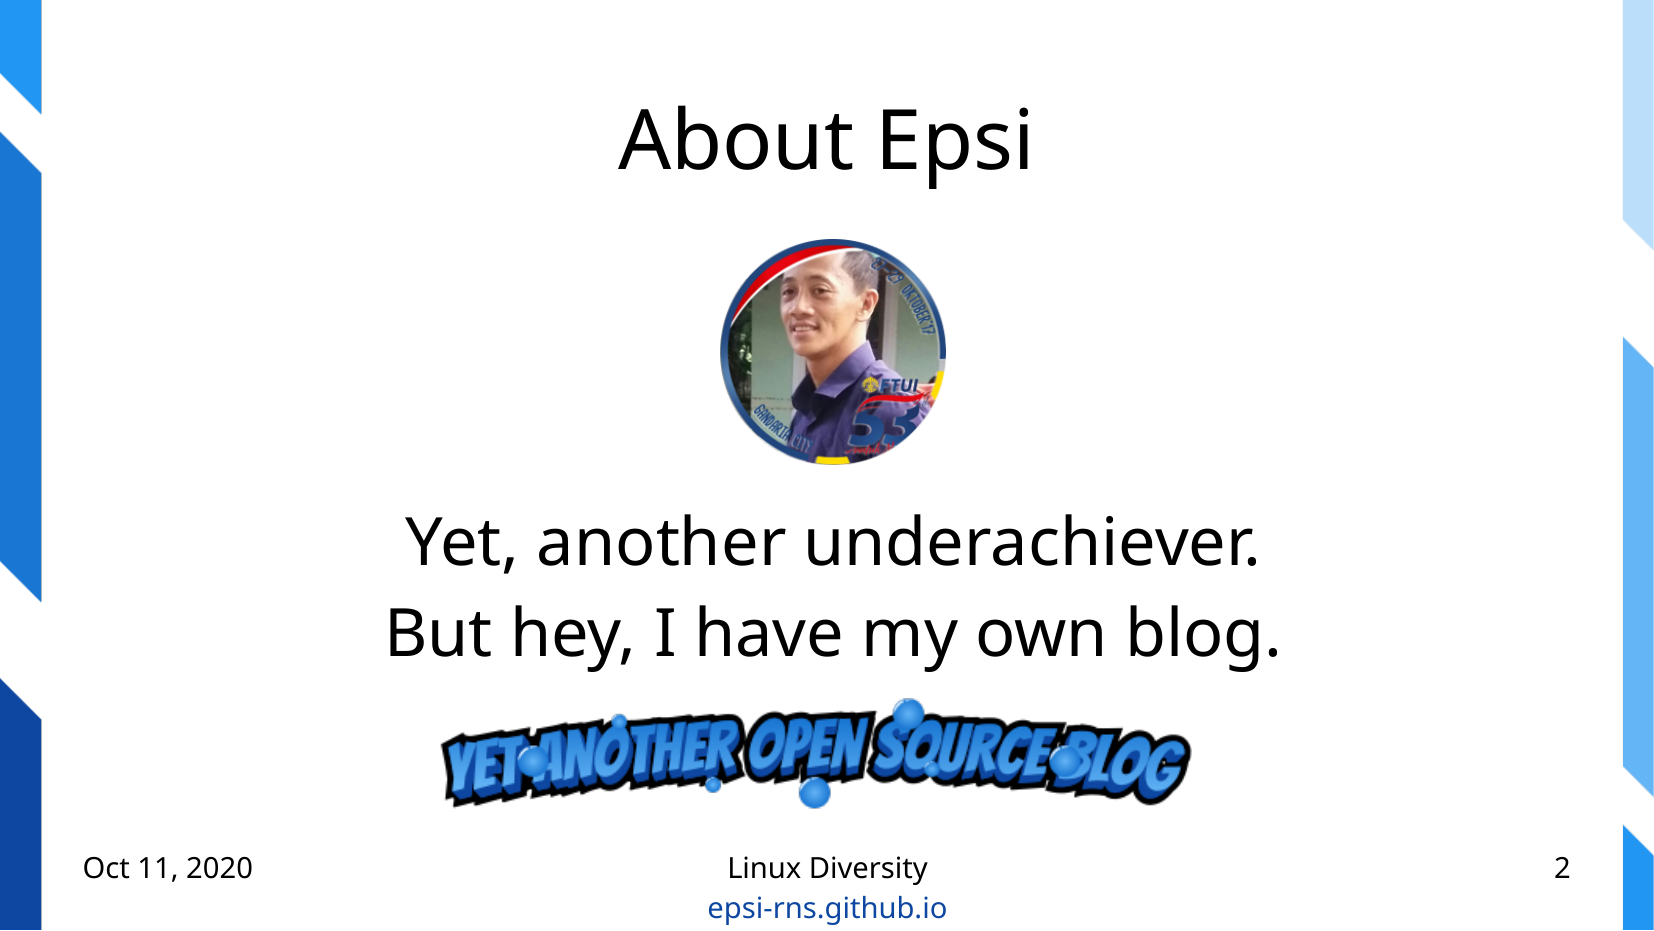

# About Epsi
Yet, another underachiever.
But hey, I have my own blog.
Oct 11, 2020
Linux Diversity
2